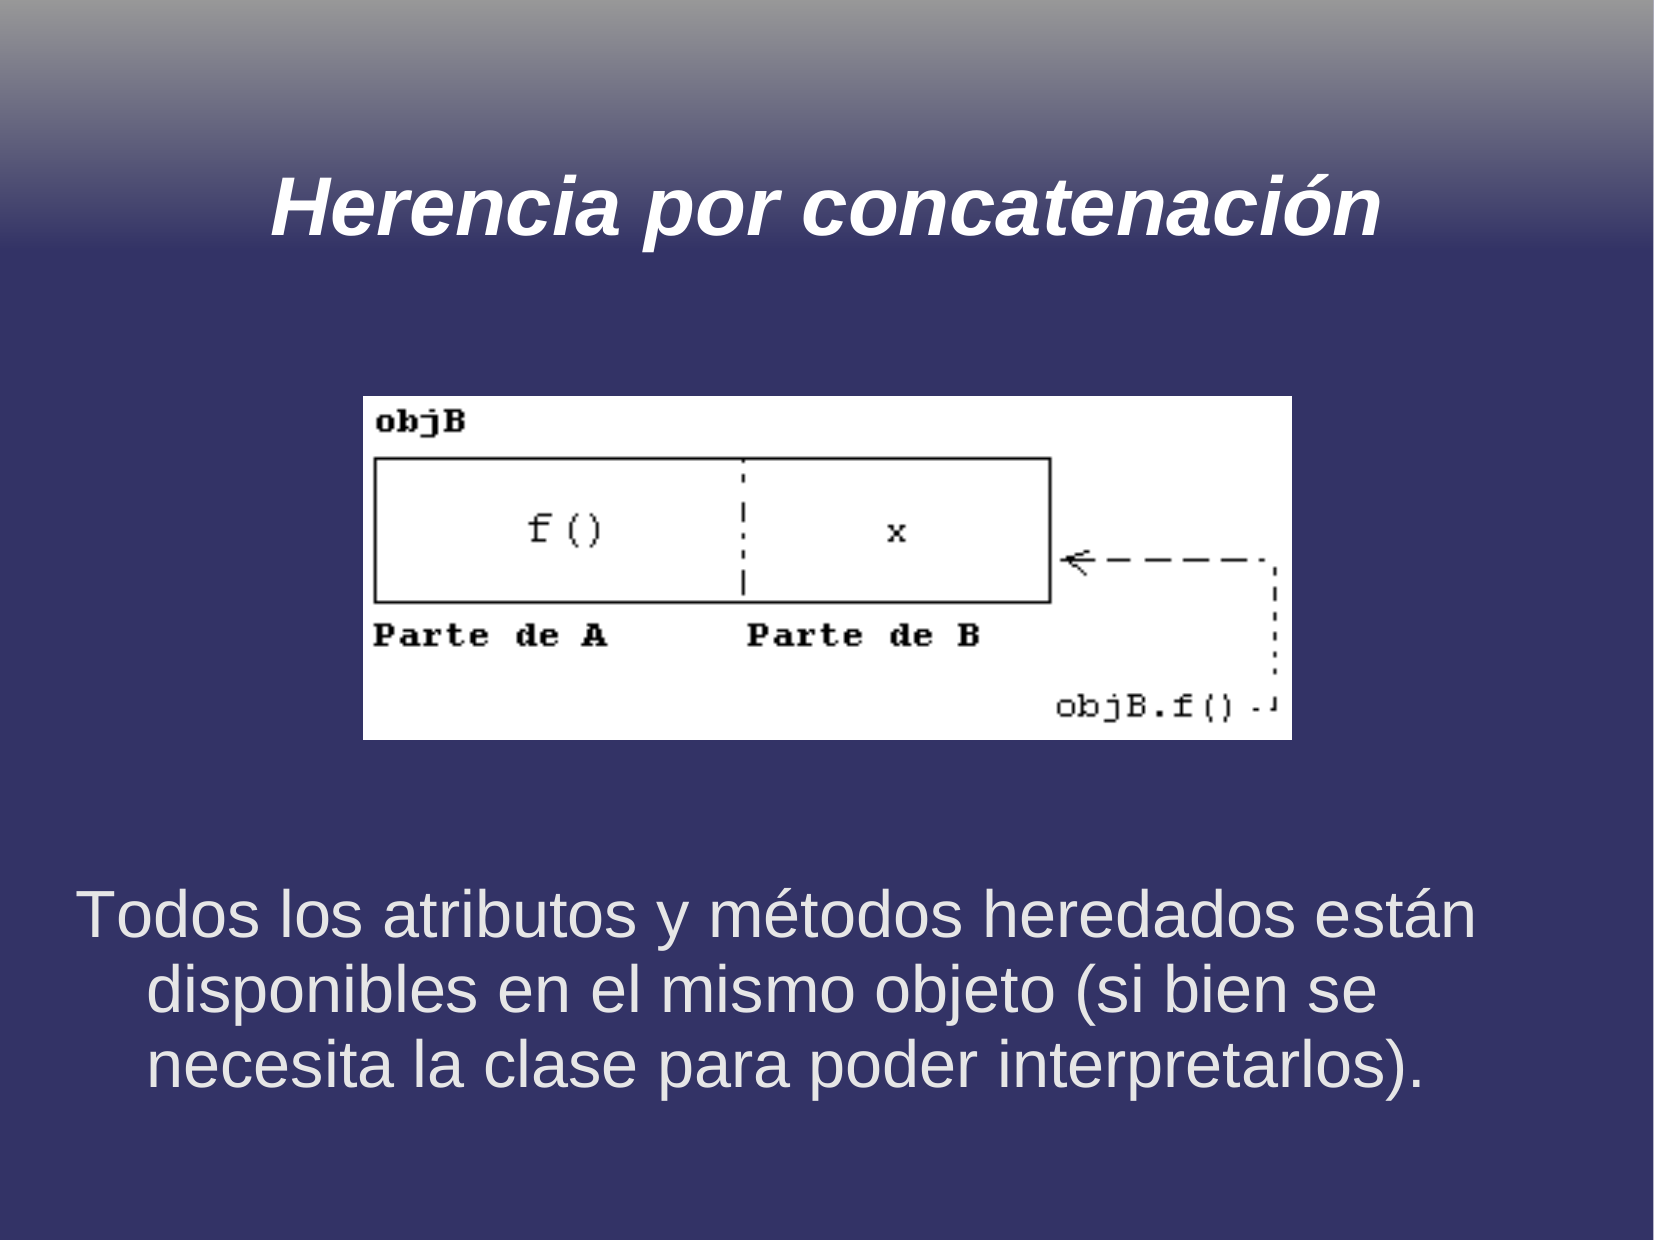

# Herencia por concatenación
Todos los atributos y métodos heredados están disponibles en el mismo objeto (si bien se necesita la clase para poder interpretarlos).